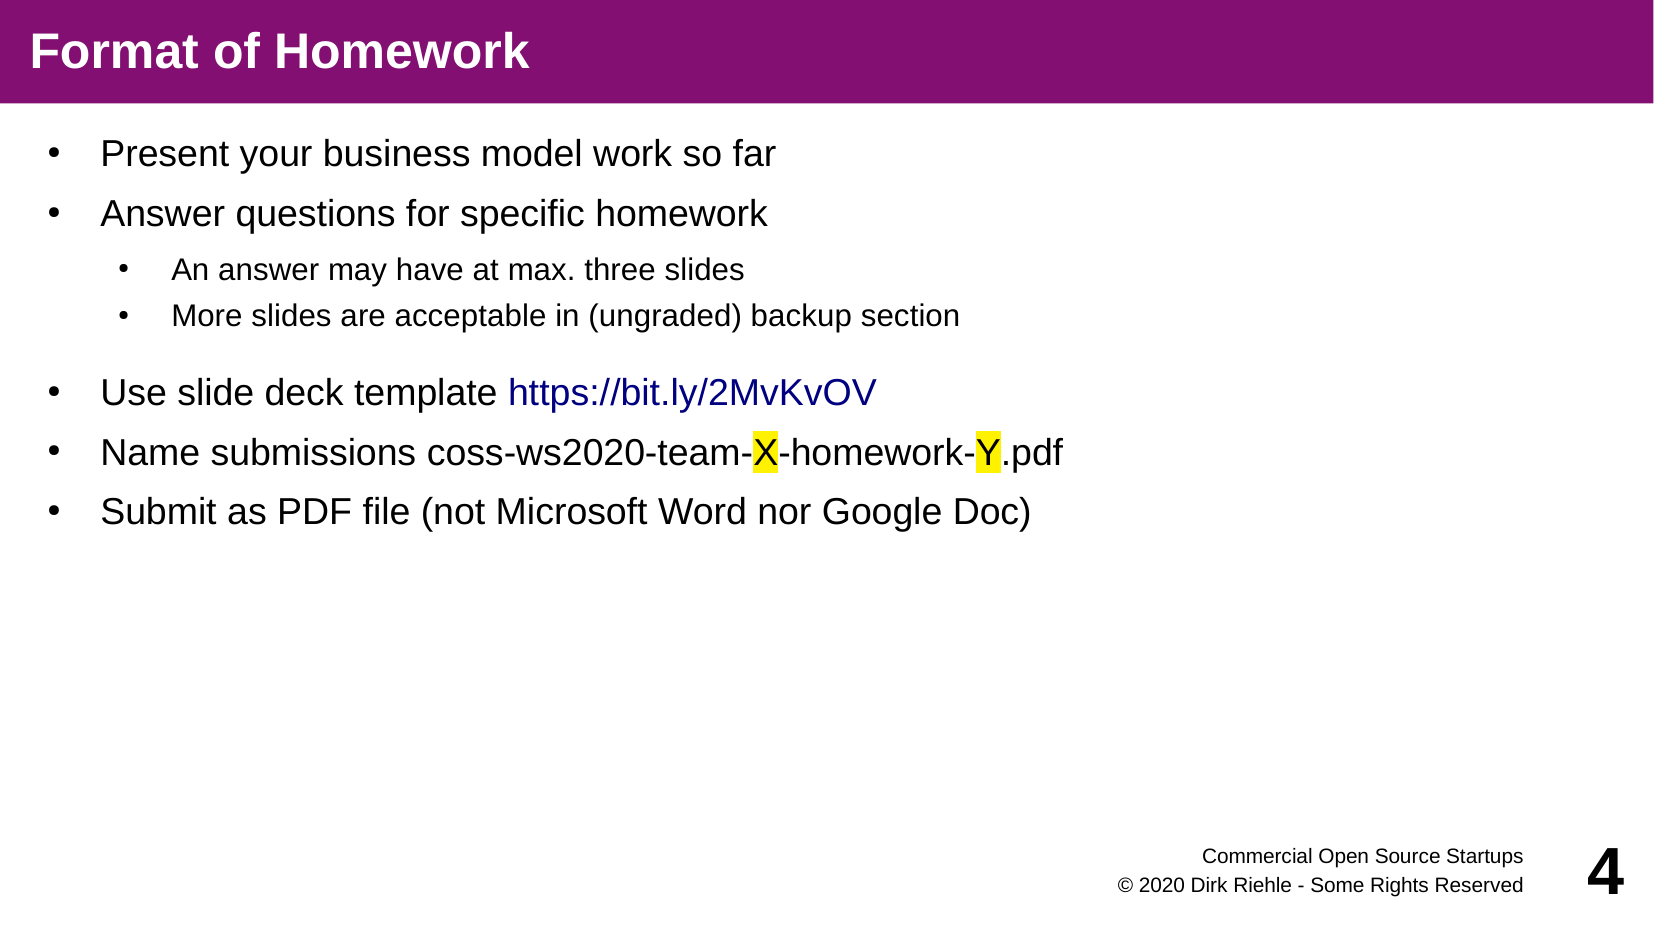

# Format of Homework
Present your business model work so far
Answer questions for specific homework
An answer may have at max. three slides
More slides are acceptable in (ungraded) backup section
Use slide deck template https://bit.ly/2MvKvOV
Name submissions coss-ws2020-team-X-homework-Y.pdf
Submit as PDF file (not Microsoft Word nor Google Doc)
Commercial Open Source Startups
4
© 2020 Dirk Riehle - Some Rights Reserved